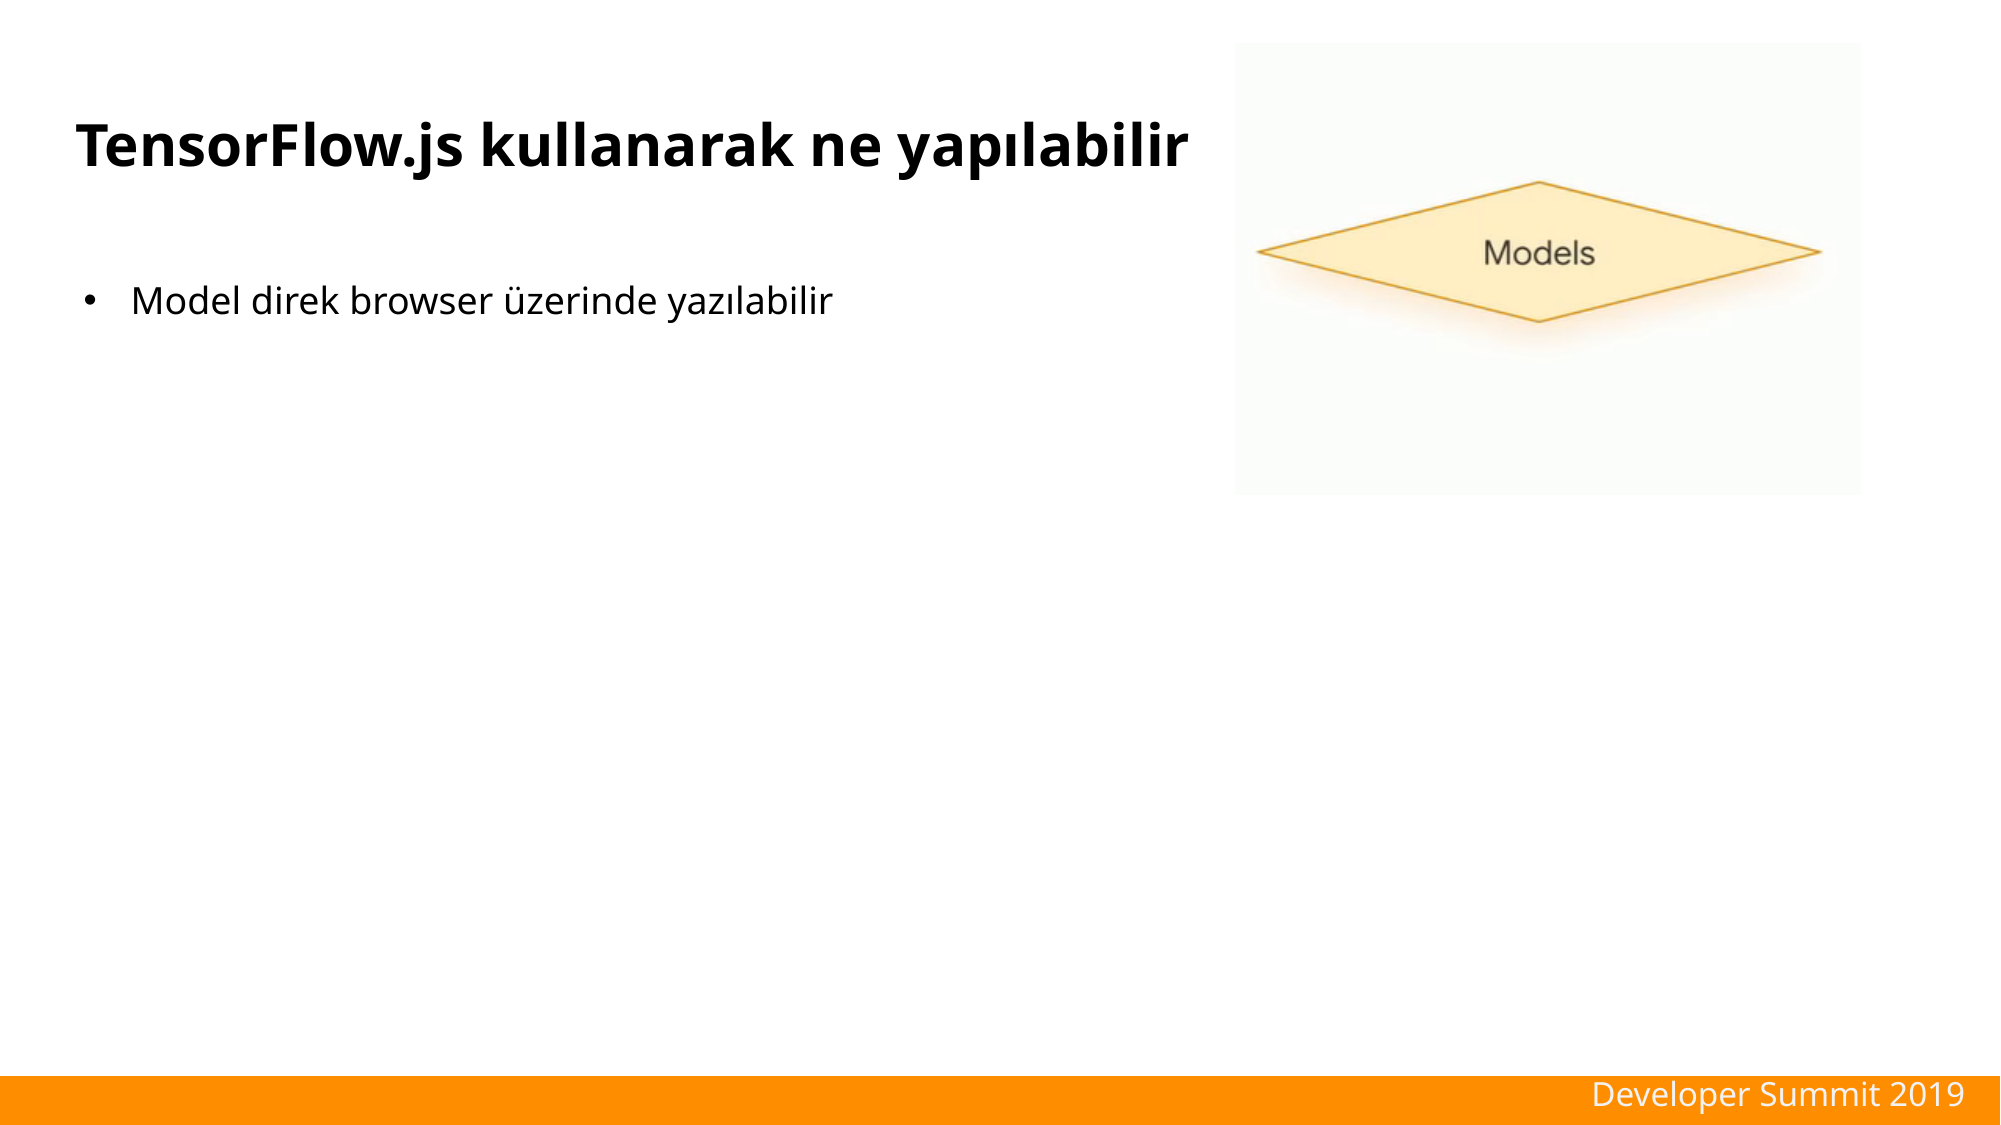

TensorFlow.js kullanarak ne yapılabilir
Model direk browser üzerinde yazılabilir
Developer Summit 2019